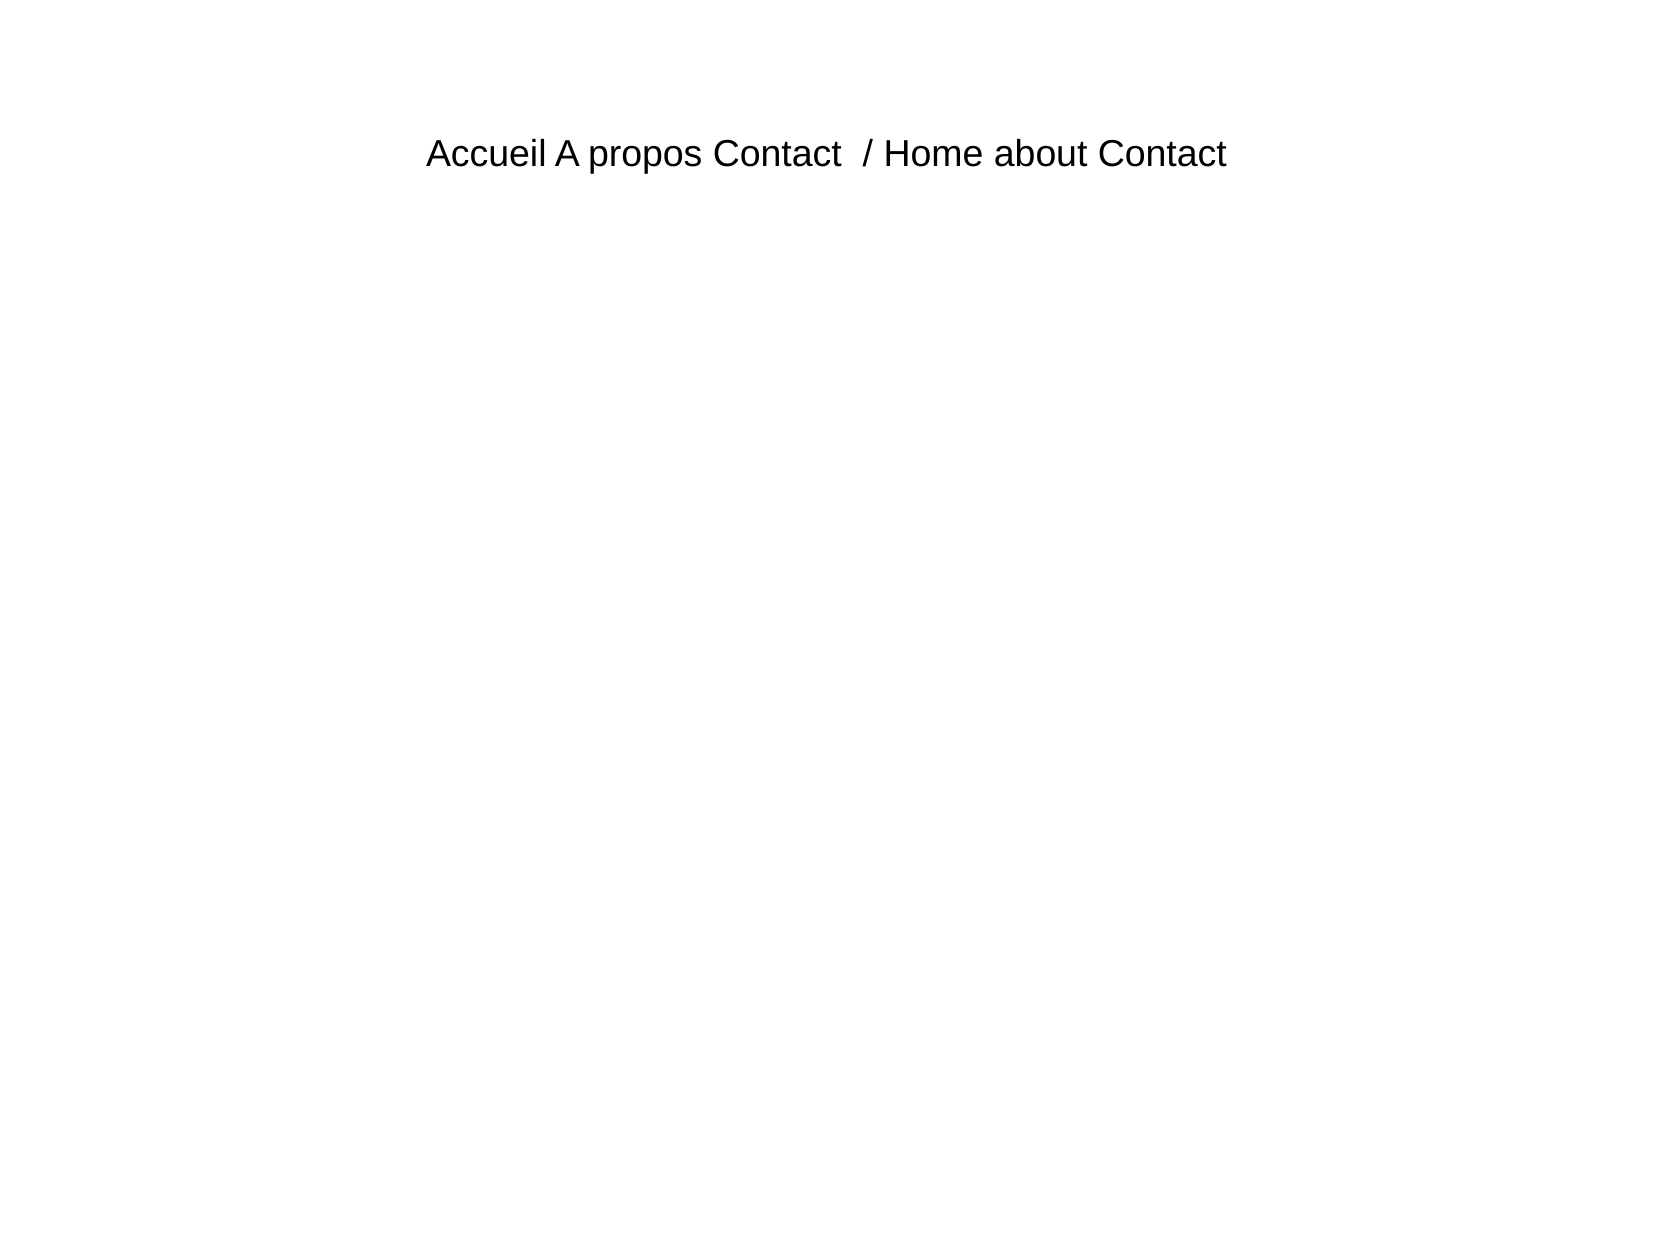

# Accueil A propos Contact / Home about Contact